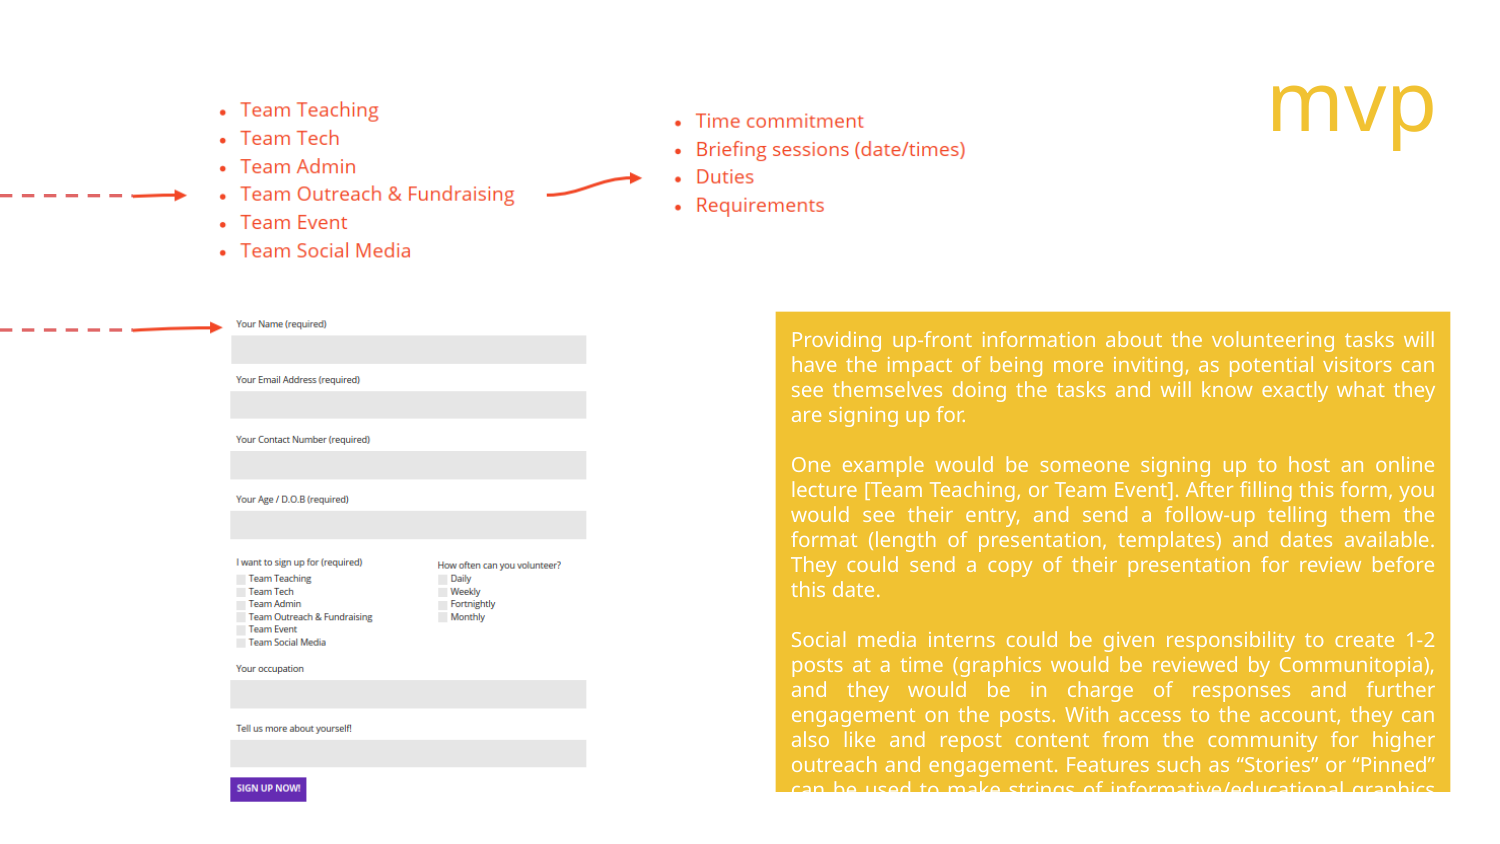

mvp
Providing up-front information about the volunteering tasks will have the impact of being more inviting, as potential visitors can see themselves doing the tasks and will know exactly what they are signing up for.
One example would be someone signing up to host an online lecture [Team Teaching, or Team Event]. After filling this form, you would see their entry, and send a follow-up telling them the format (length of presentation, templates) and dates available. They could send a copy of their presentation for review before this date.
Social media interns could be given responsibility to create 1-2 posts at a time (graphics would be reviewed by Communitopia), and they would be in charge of responses and further engagement on the posts. With access to the account, they can also like and repost content from the community for higher outreach and engagement. Features such as “Stories” or “Pinned” can be used to make strings of informative/educational graphics for student followers.